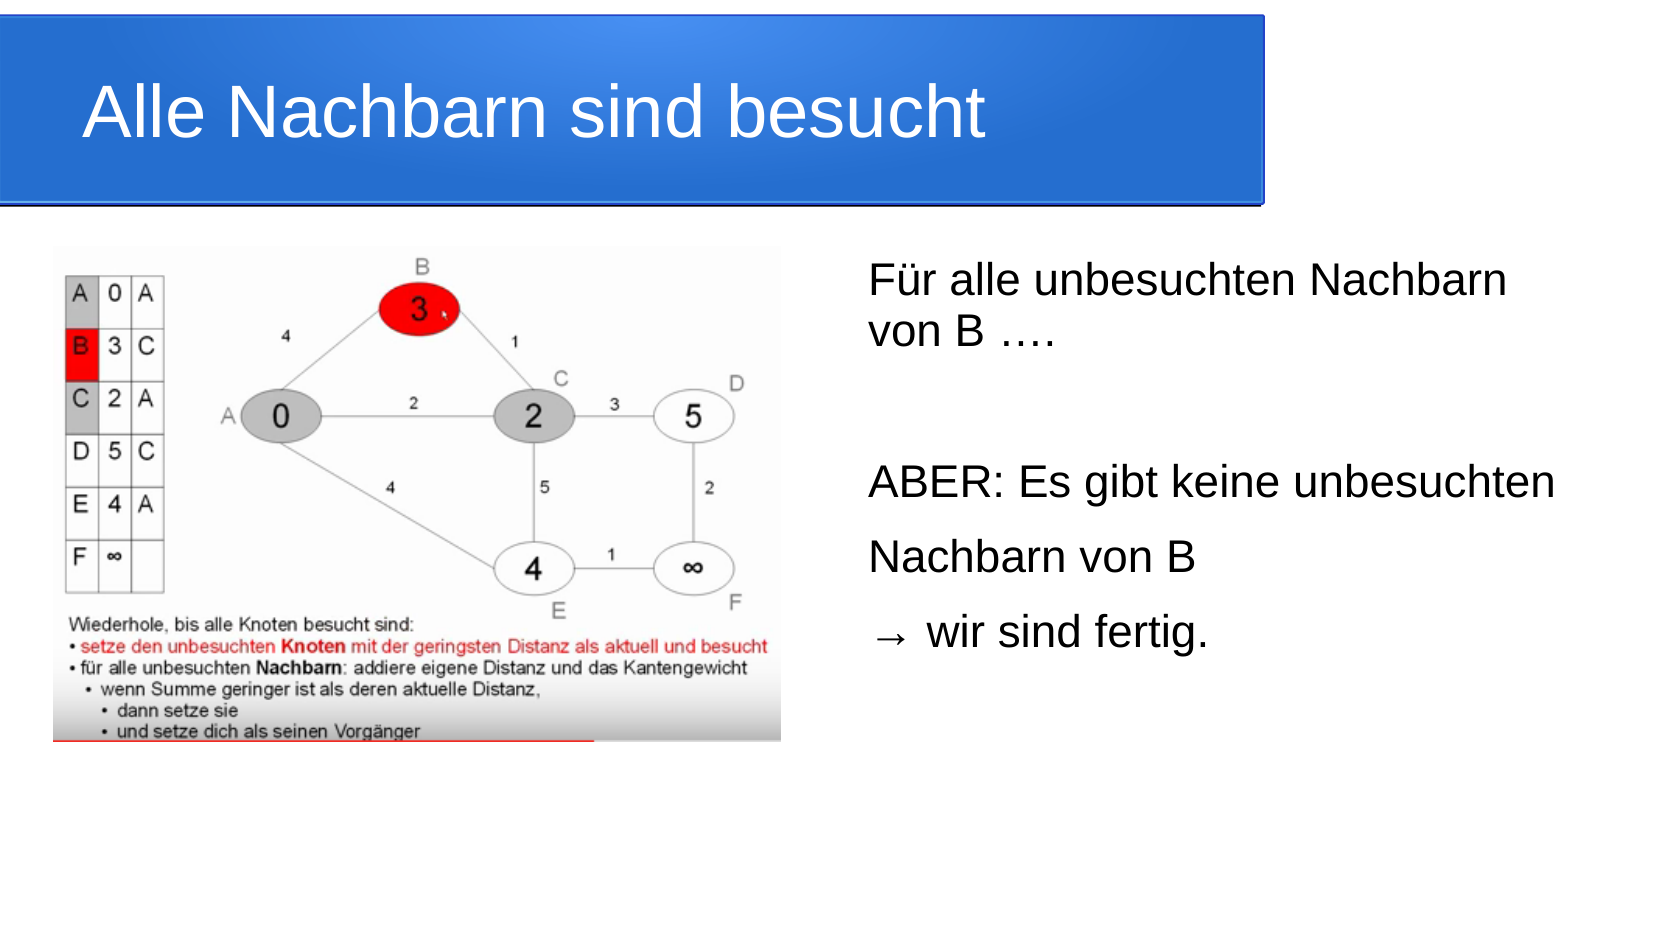

Alle Nachbarn sind besucht
# Für alle unbesuchten Nachbarn von B ….
ABER: Es gibt keine unbesuchten
Nachbarn von B
→ wir sind fertig.